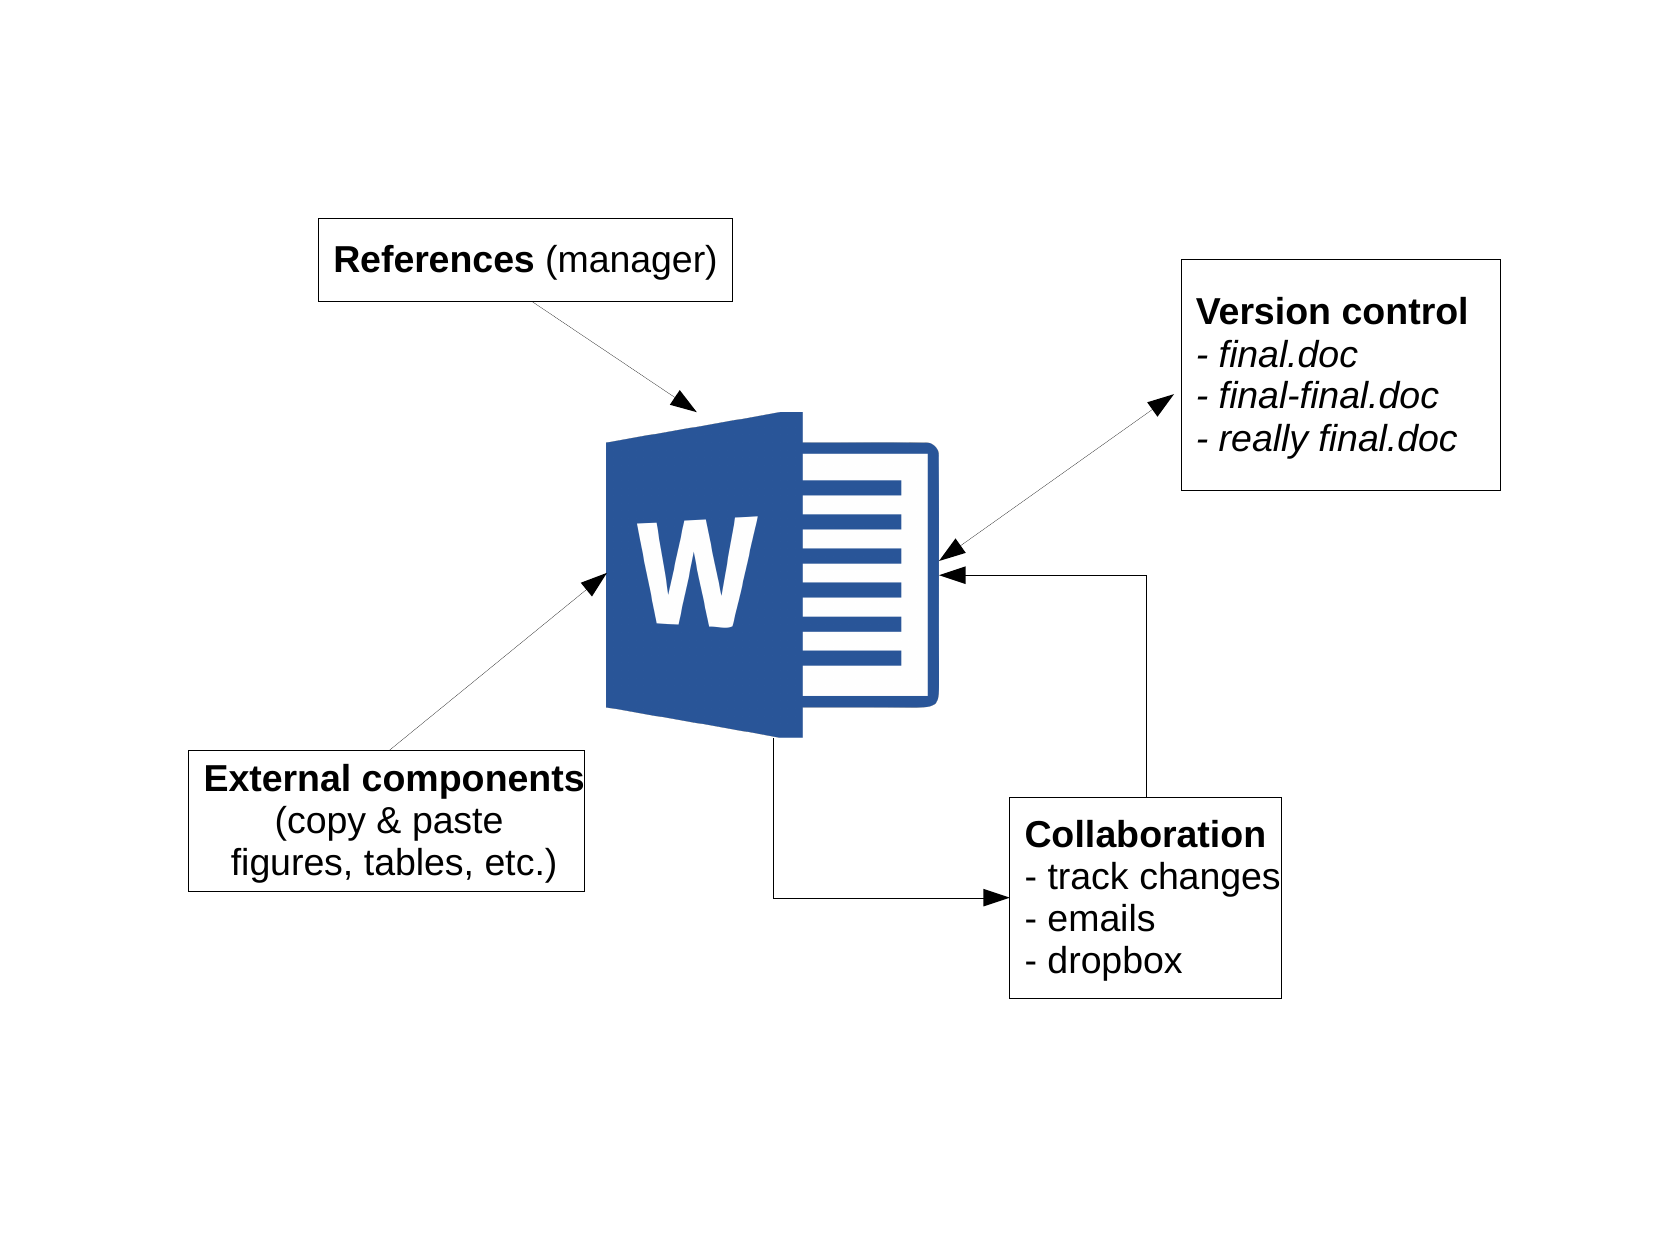

References (manager)
Version control
- final.doc
- final-final.doc
- really final.doc
External components
(copy & paste
figures, tables, etc.)
Collaboration
- track changes
- emails
- dropbox